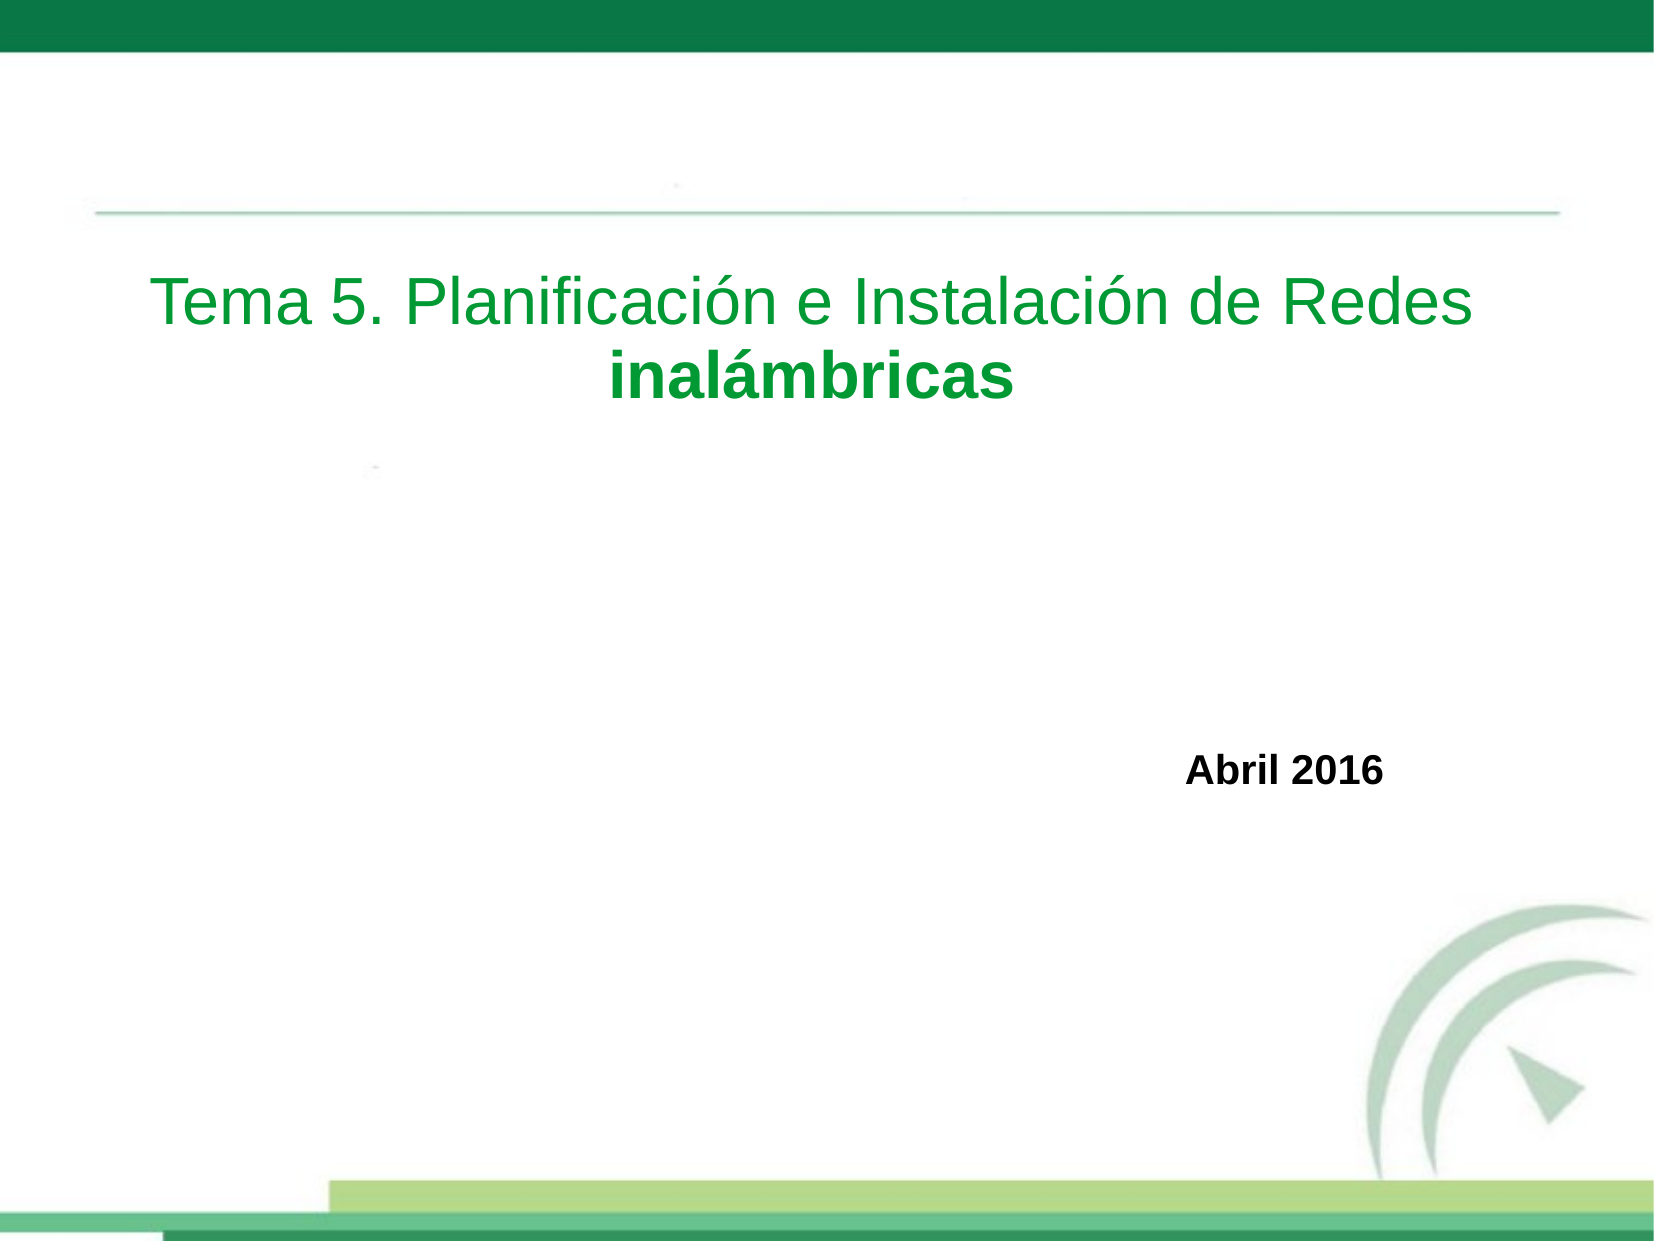

Redes Locales
Tema 5. Planificación e Instalación de Redes inalámbricas
Abril 2016